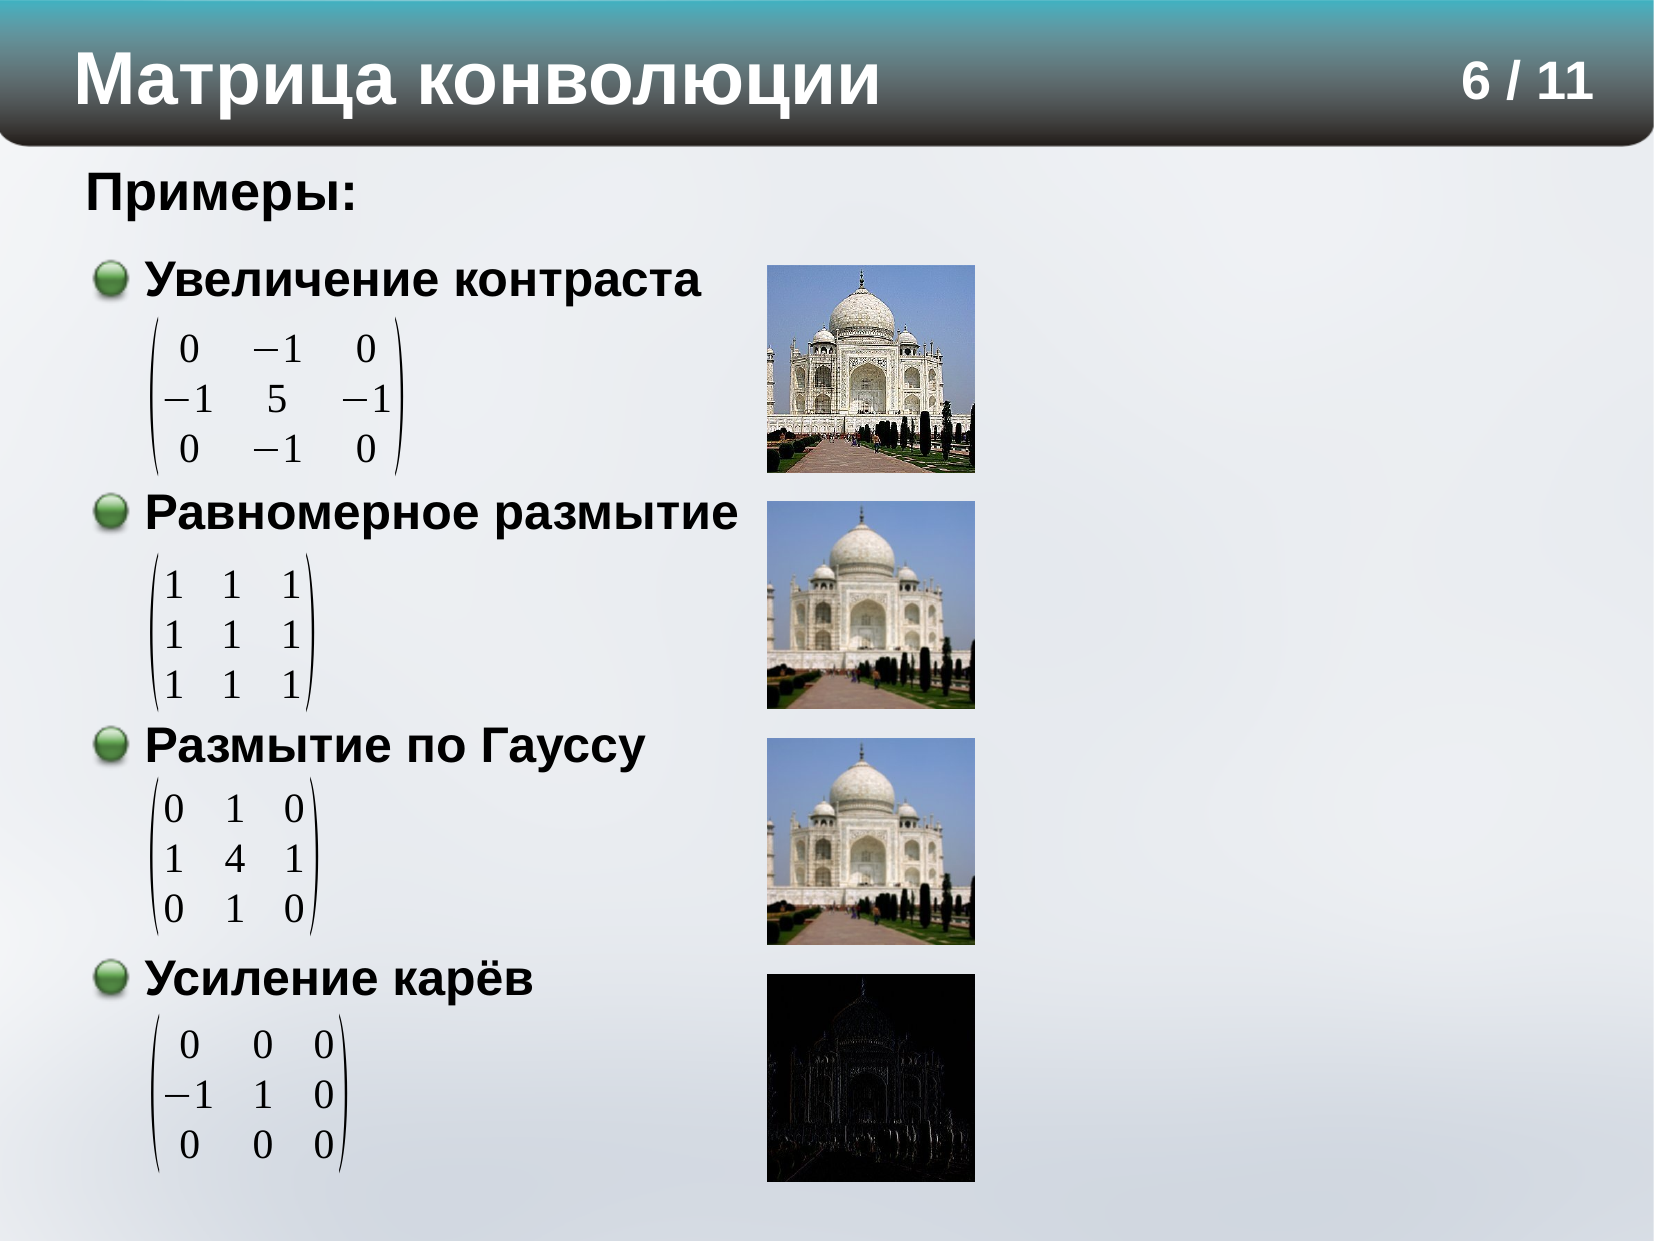

Матрица конволюции
Примеры:
Увеличение контраста
Равномерное размытие
Размытие по Гауссу
Усиление карёв